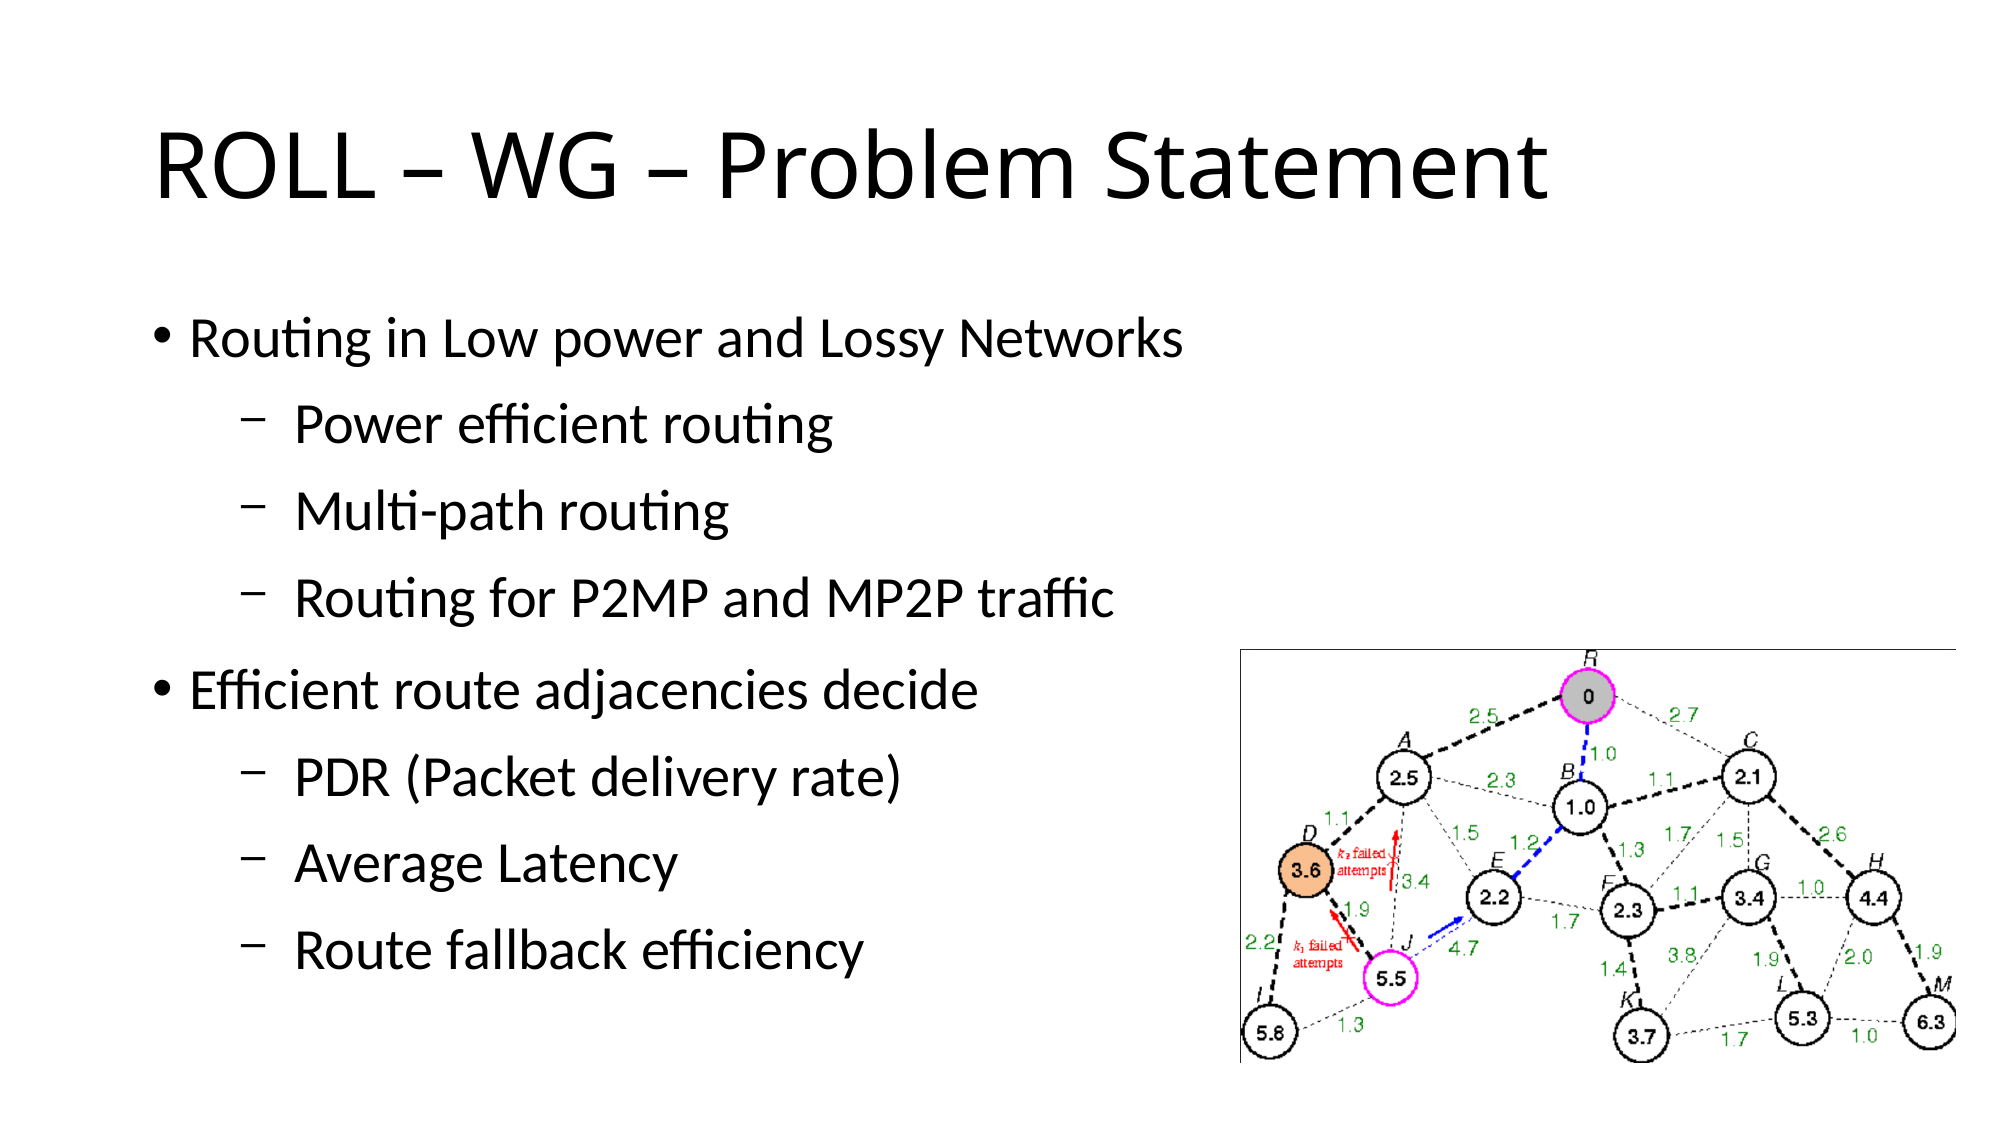

# ROLL – WG – Problem Statement
Routing in Low power and Lossy Networks
Power efficient routing
Multi-path routing
Routing for P2MP and MP2P traffic
Efficient route adjacencies decide
PDR (Packet delivery rate)
Average Latency
Route fallback efficiency